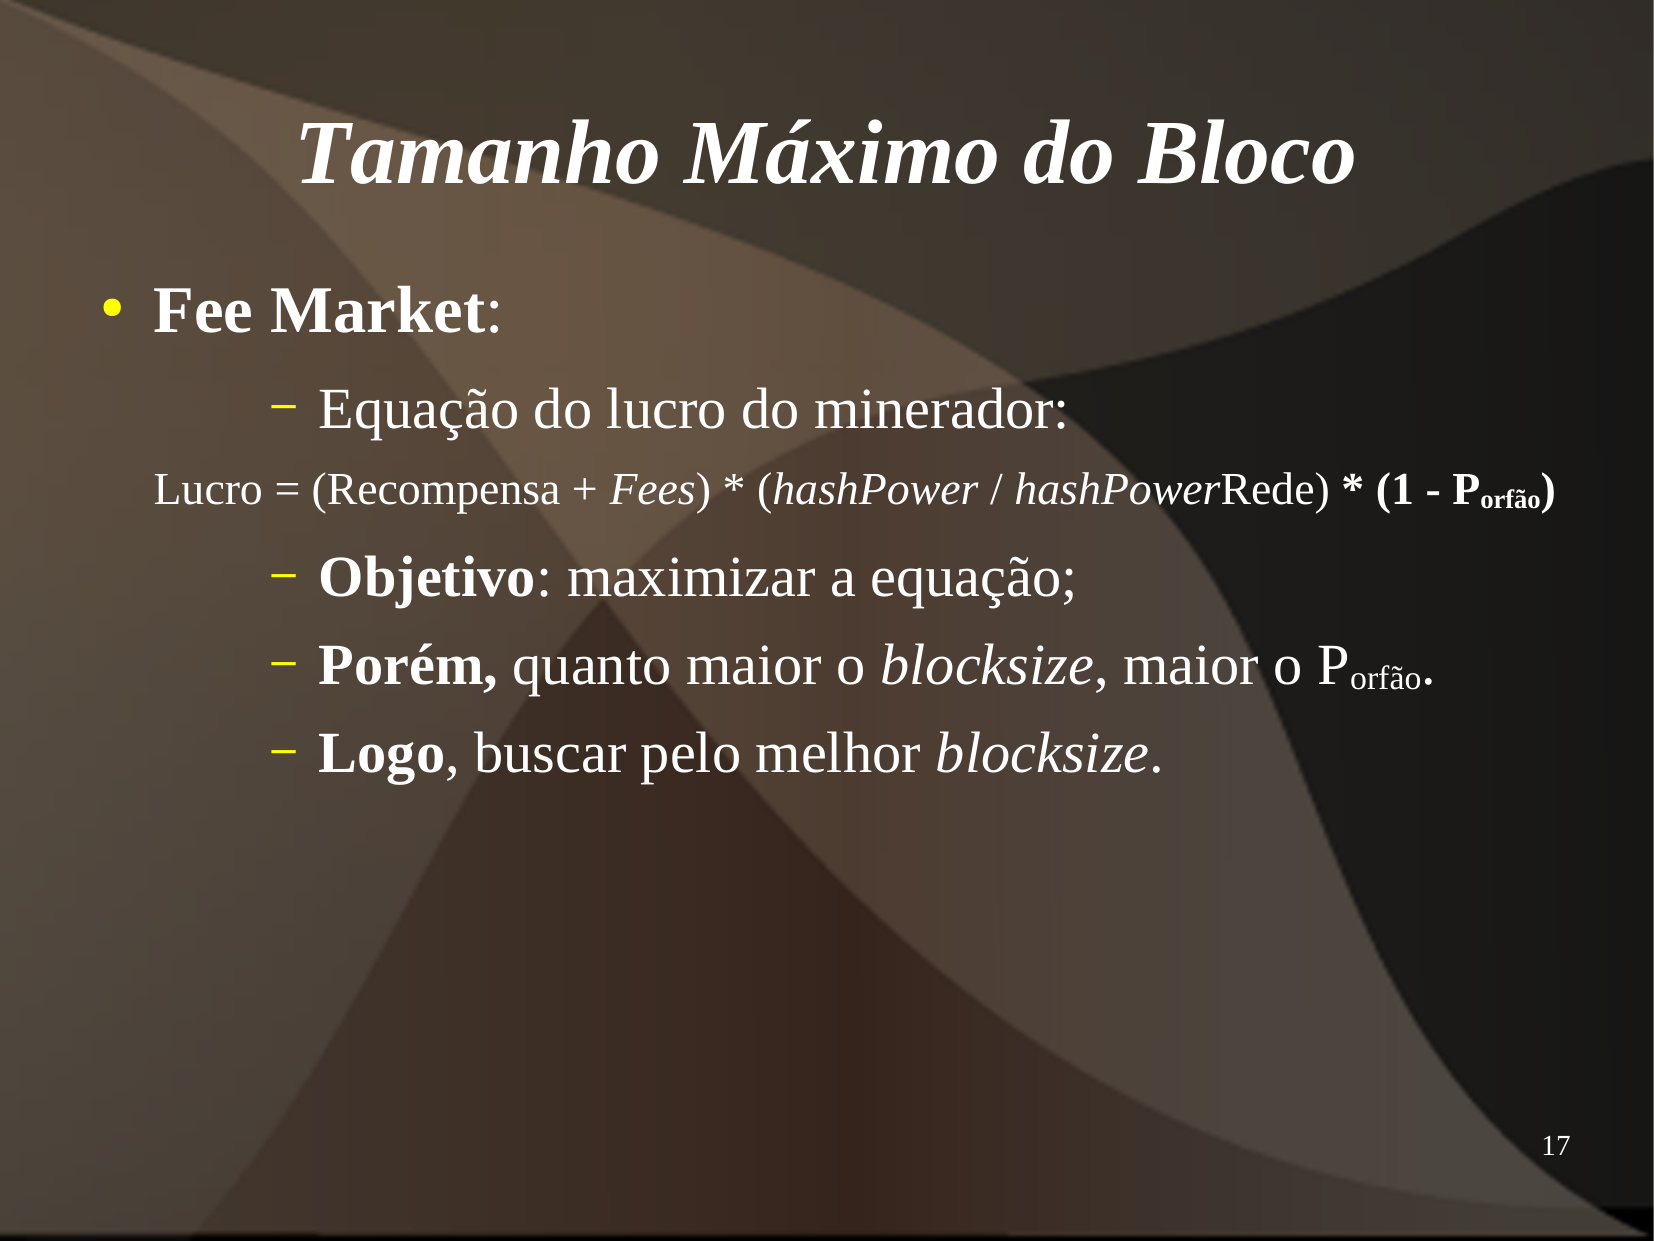

# Tamanho Máximo do Bloco
Fee Market:
Equação do lucro do minerador:
Lucro = (Recompensa + Fees) * (hashPower / hashPowerRede) * (1 - Porfão)
Objetivo: maximizar a equação;
Porém, quanto maior o blocksize, maior o Porfão.
Logo, buscar pelo melhor blocksize.
17